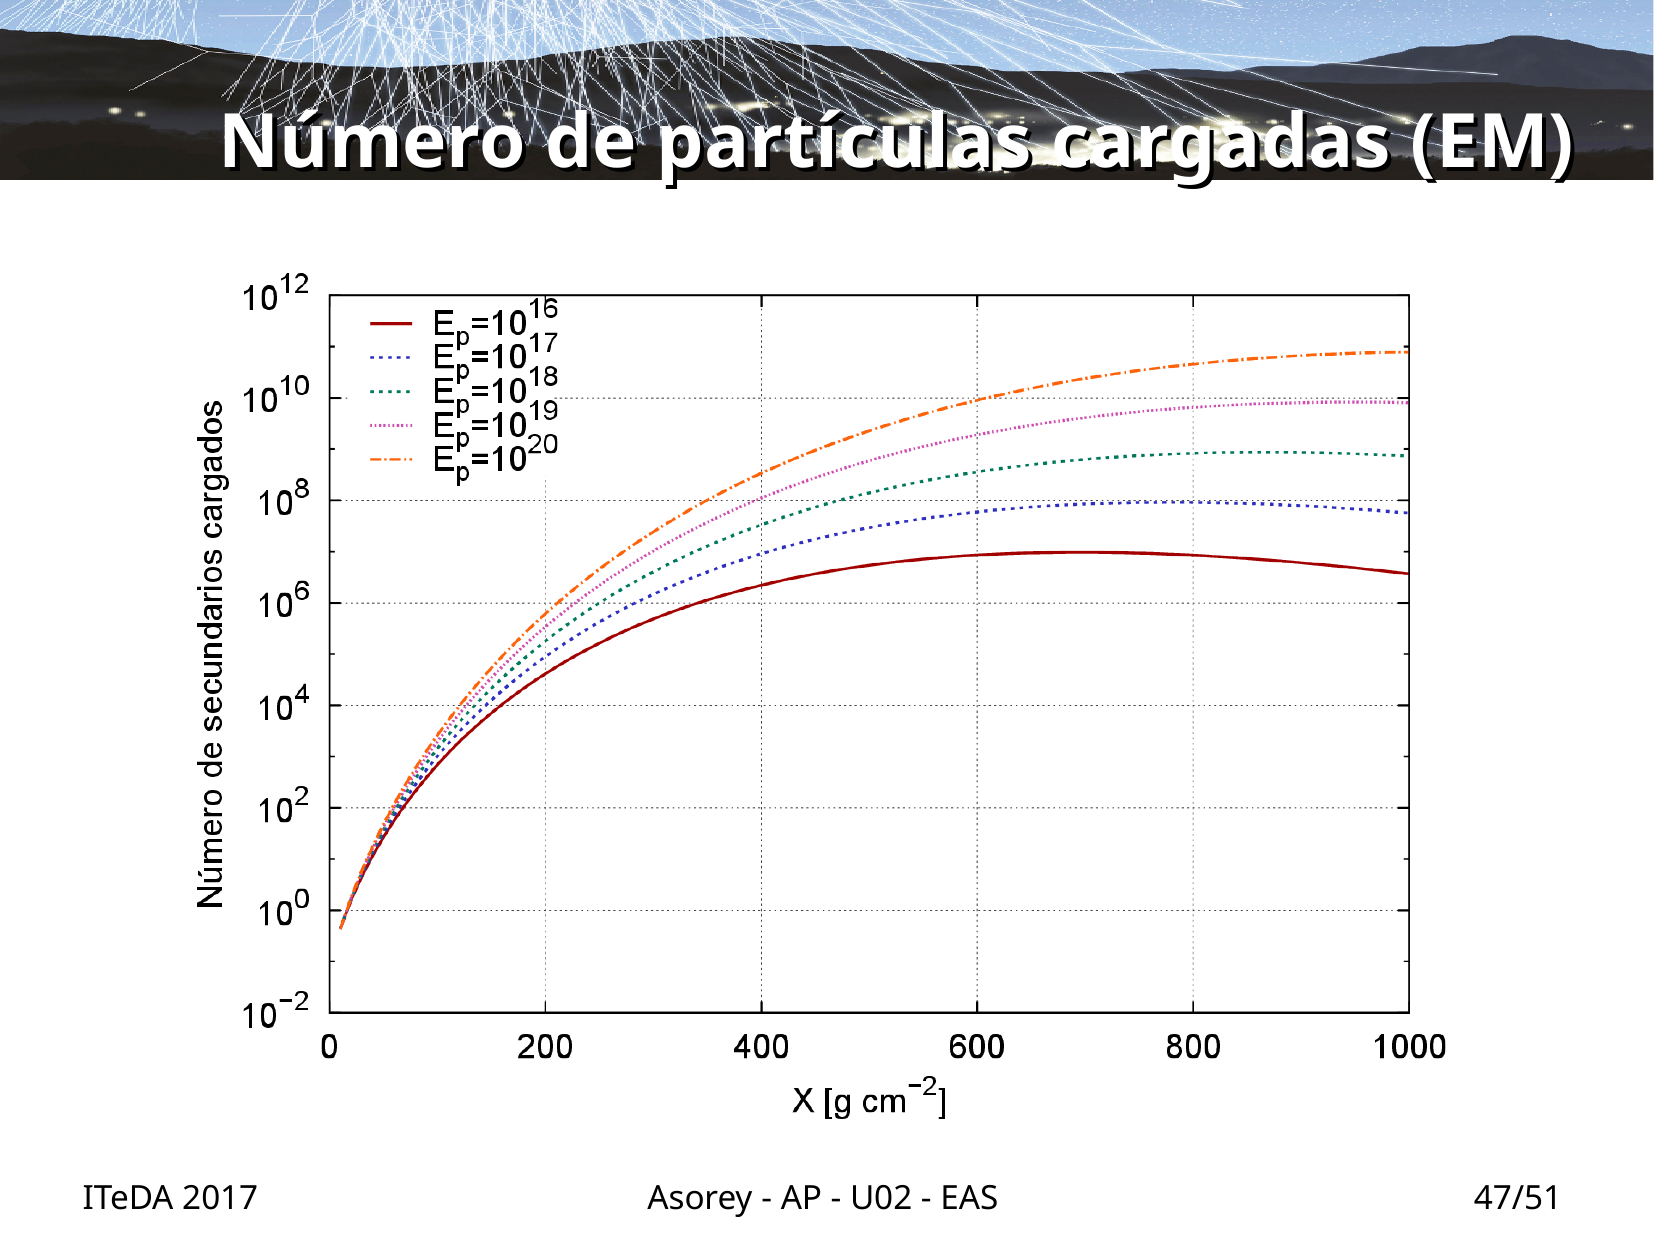

# Número de partículas cargadas (EM)
ITeDA 2017
Asorey - AP - U02 - EAS
47